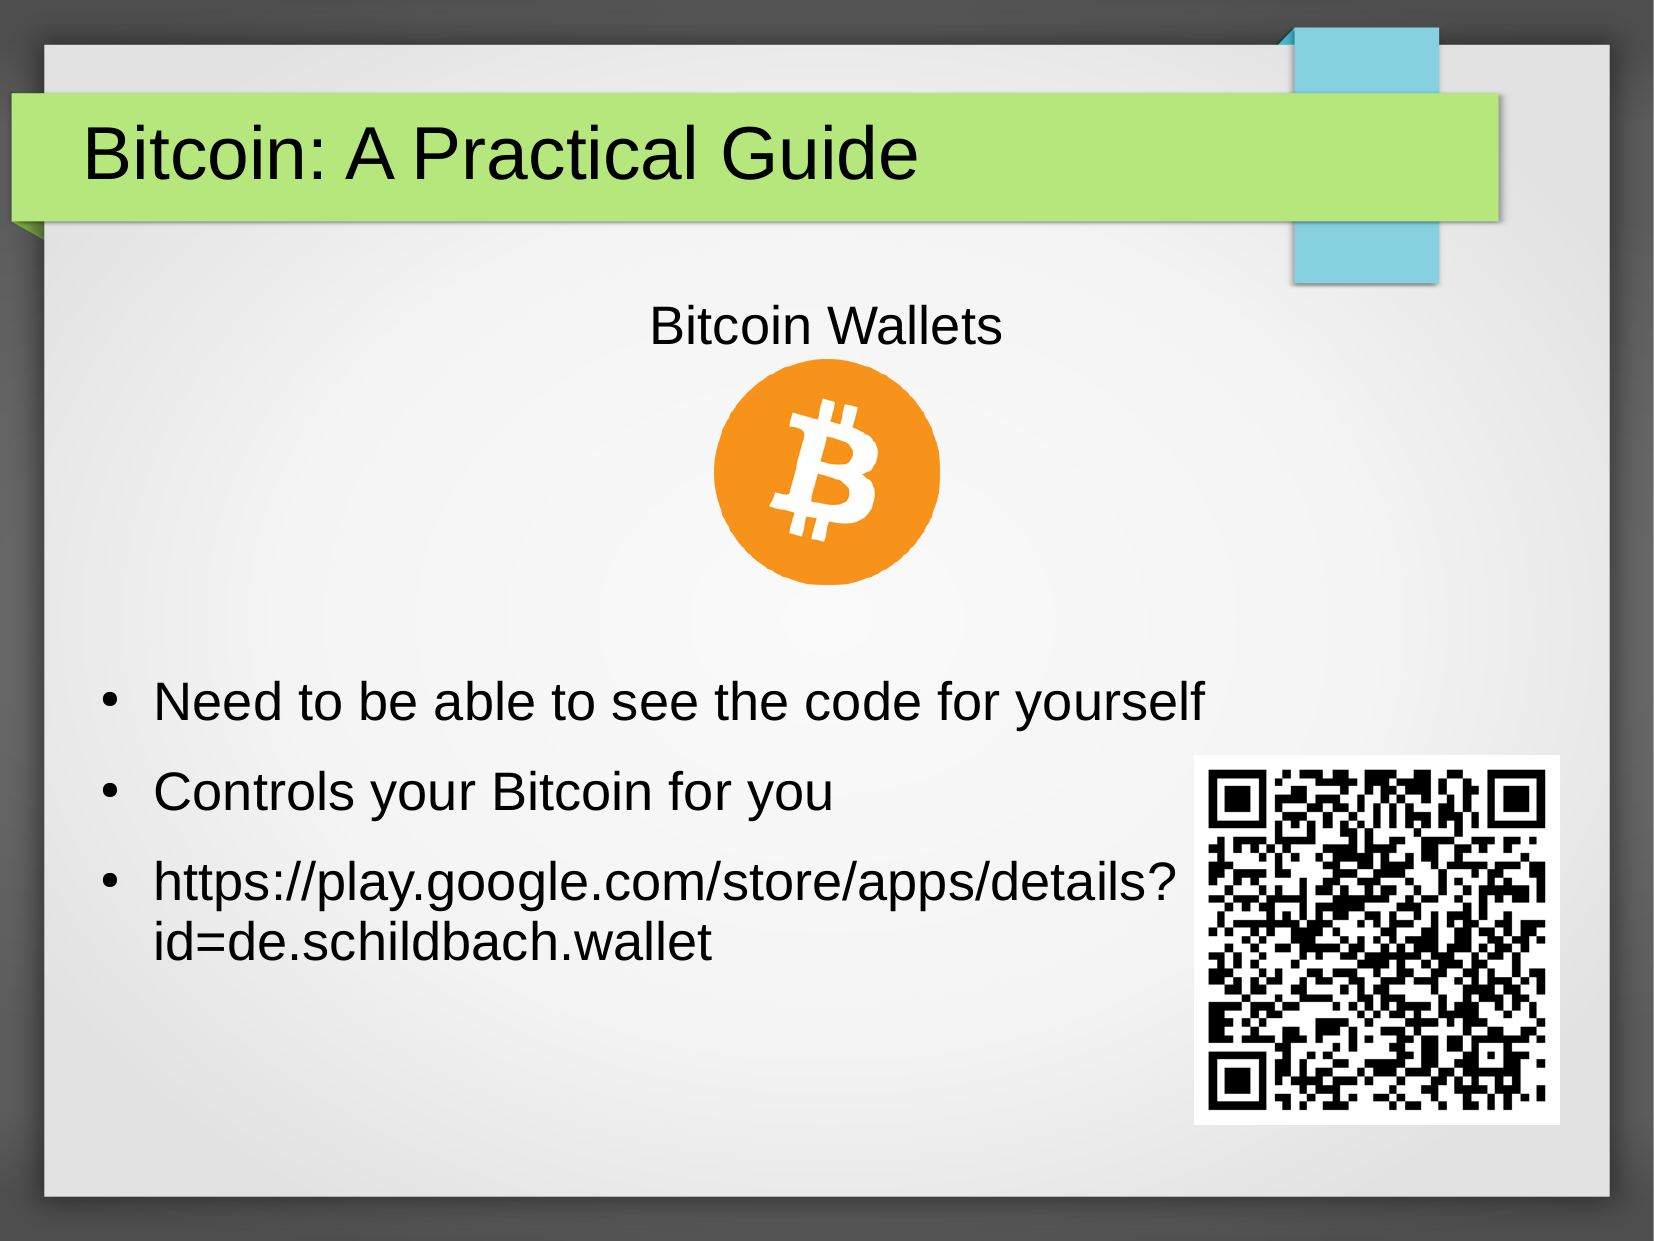

# Bitcoin: A Practical Guide
Bitcoin Wallets
Need to be able to see the code for yourself
Controls your Bitcoin for you
https://play.google.com/store/apps/details?id=de.schildbach.wallet